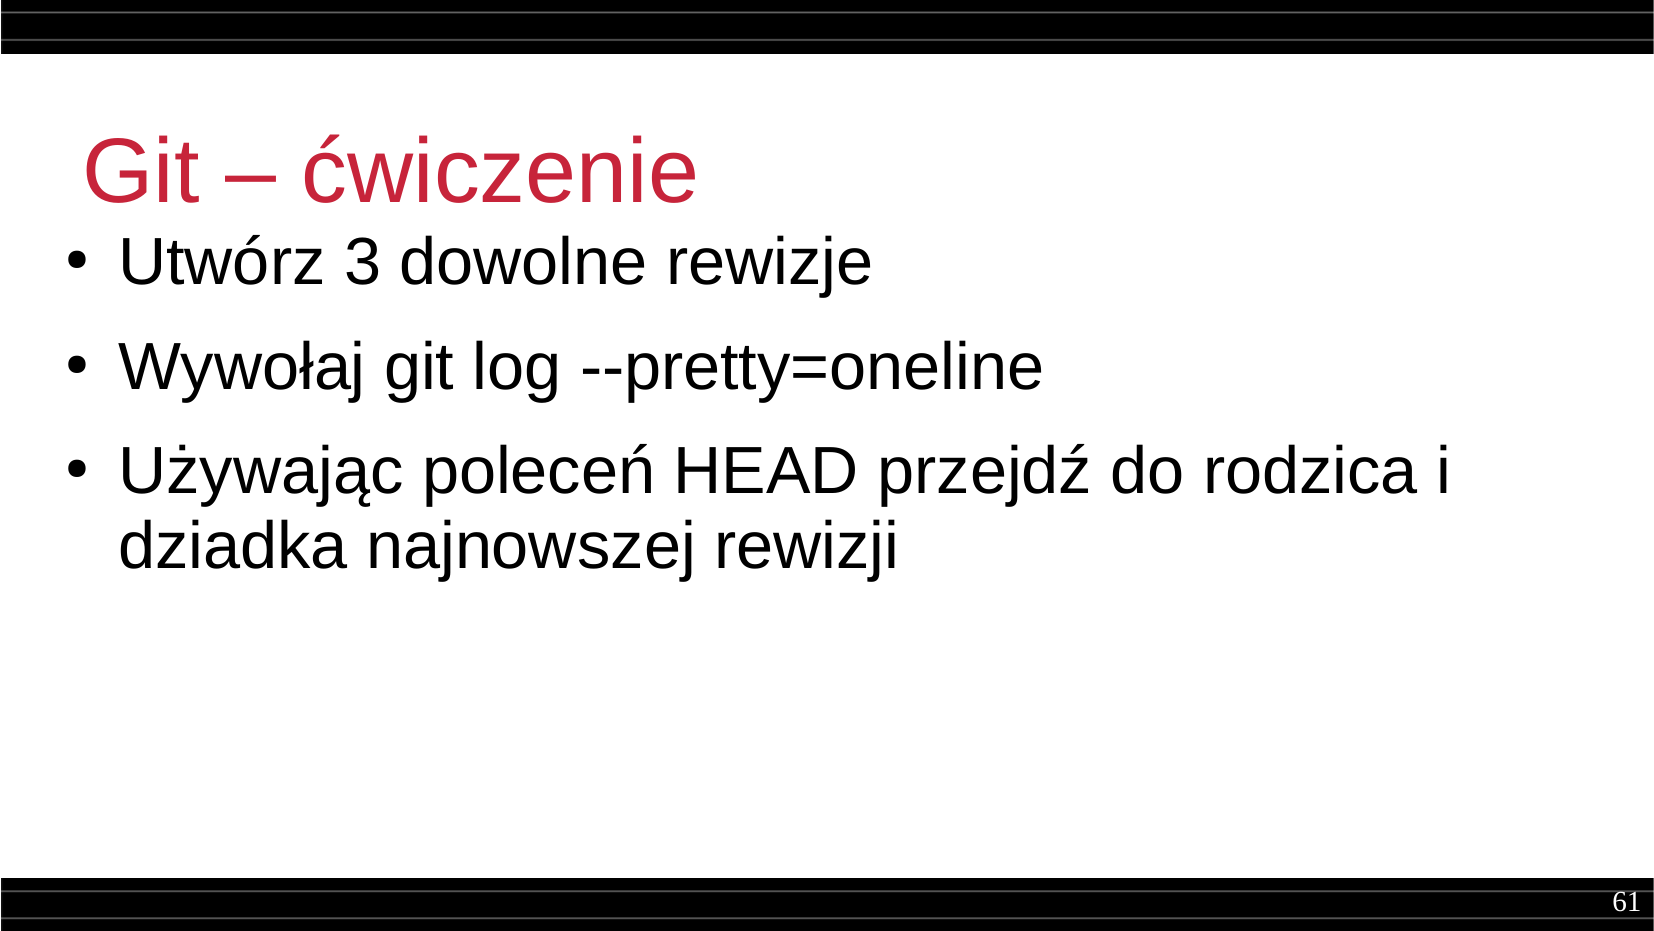

# Git – ćwiczenie
Utwórz 3 dowolne rewizje
Wywołaj git log --pretty=oneline
Używając poleceń HEAD przejdź do rodzica i dziadka najnowszej rewizji